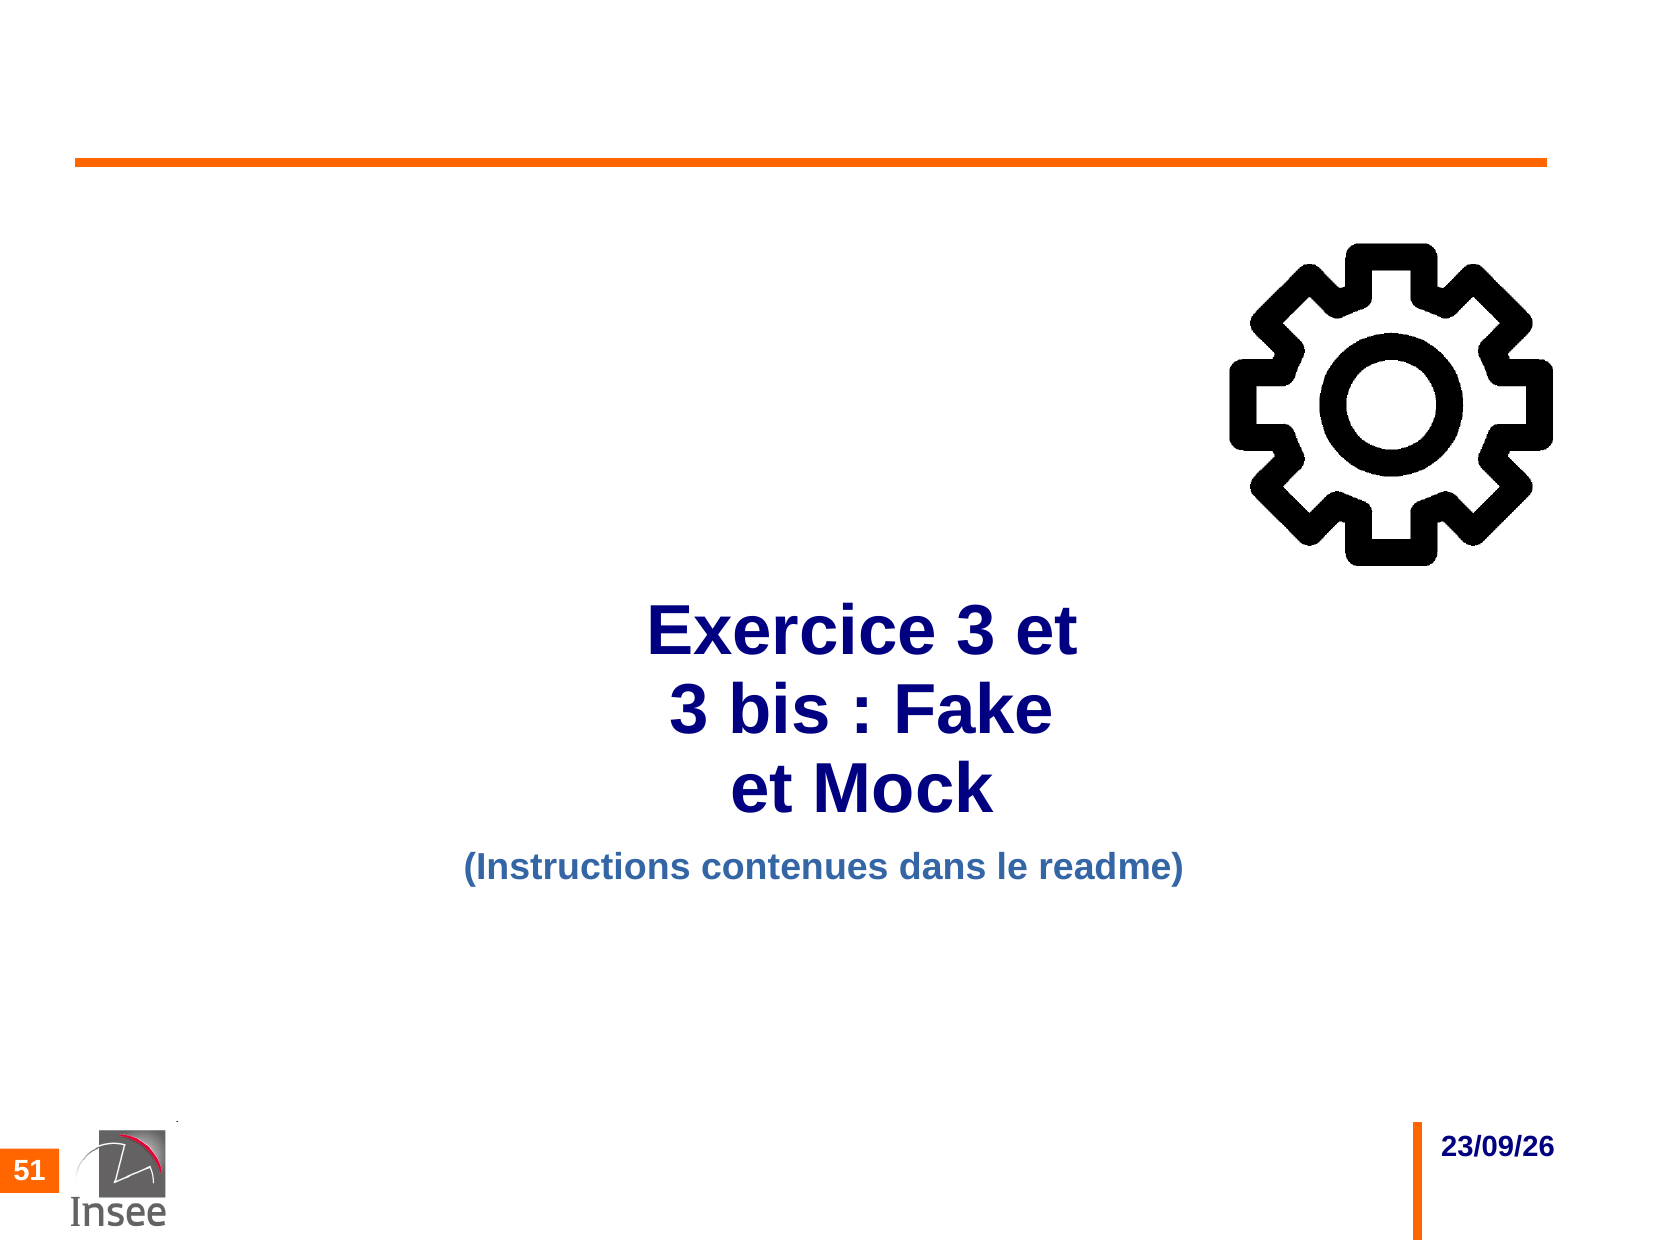

#
Exercice 3 et 3 bis : Fake et Mock
(Instructions contenues dans le readme)
51